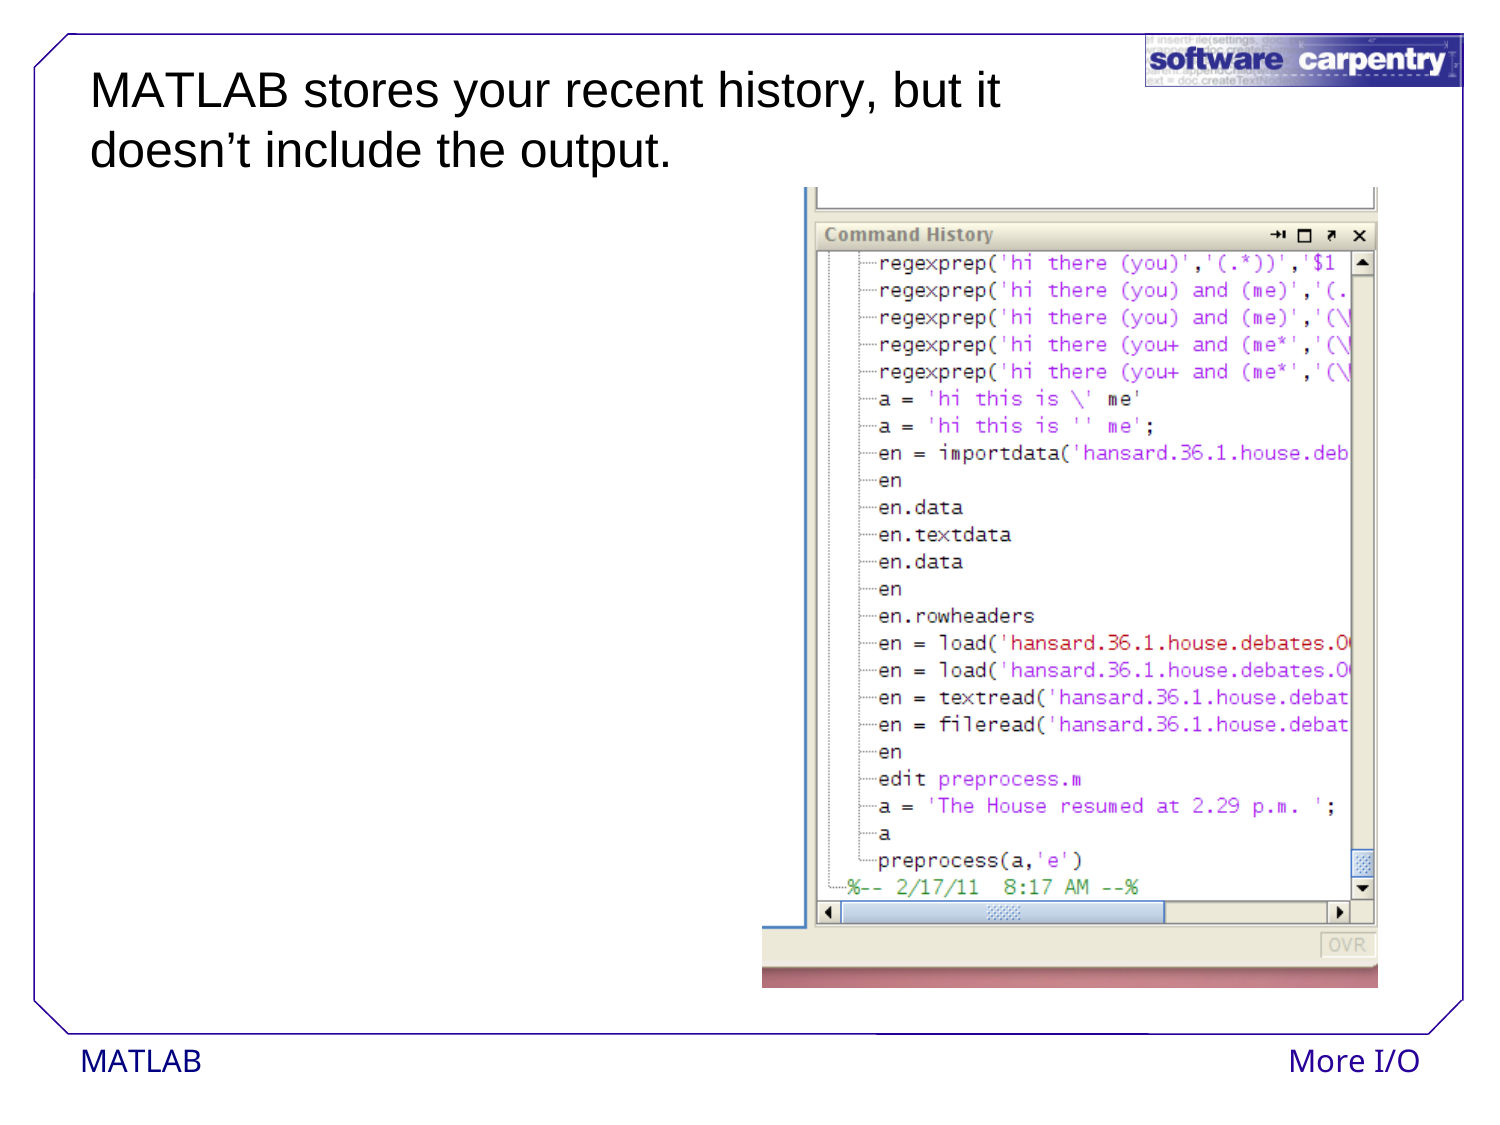

MATLAB stores your recent history, but it doesn’t include the output.